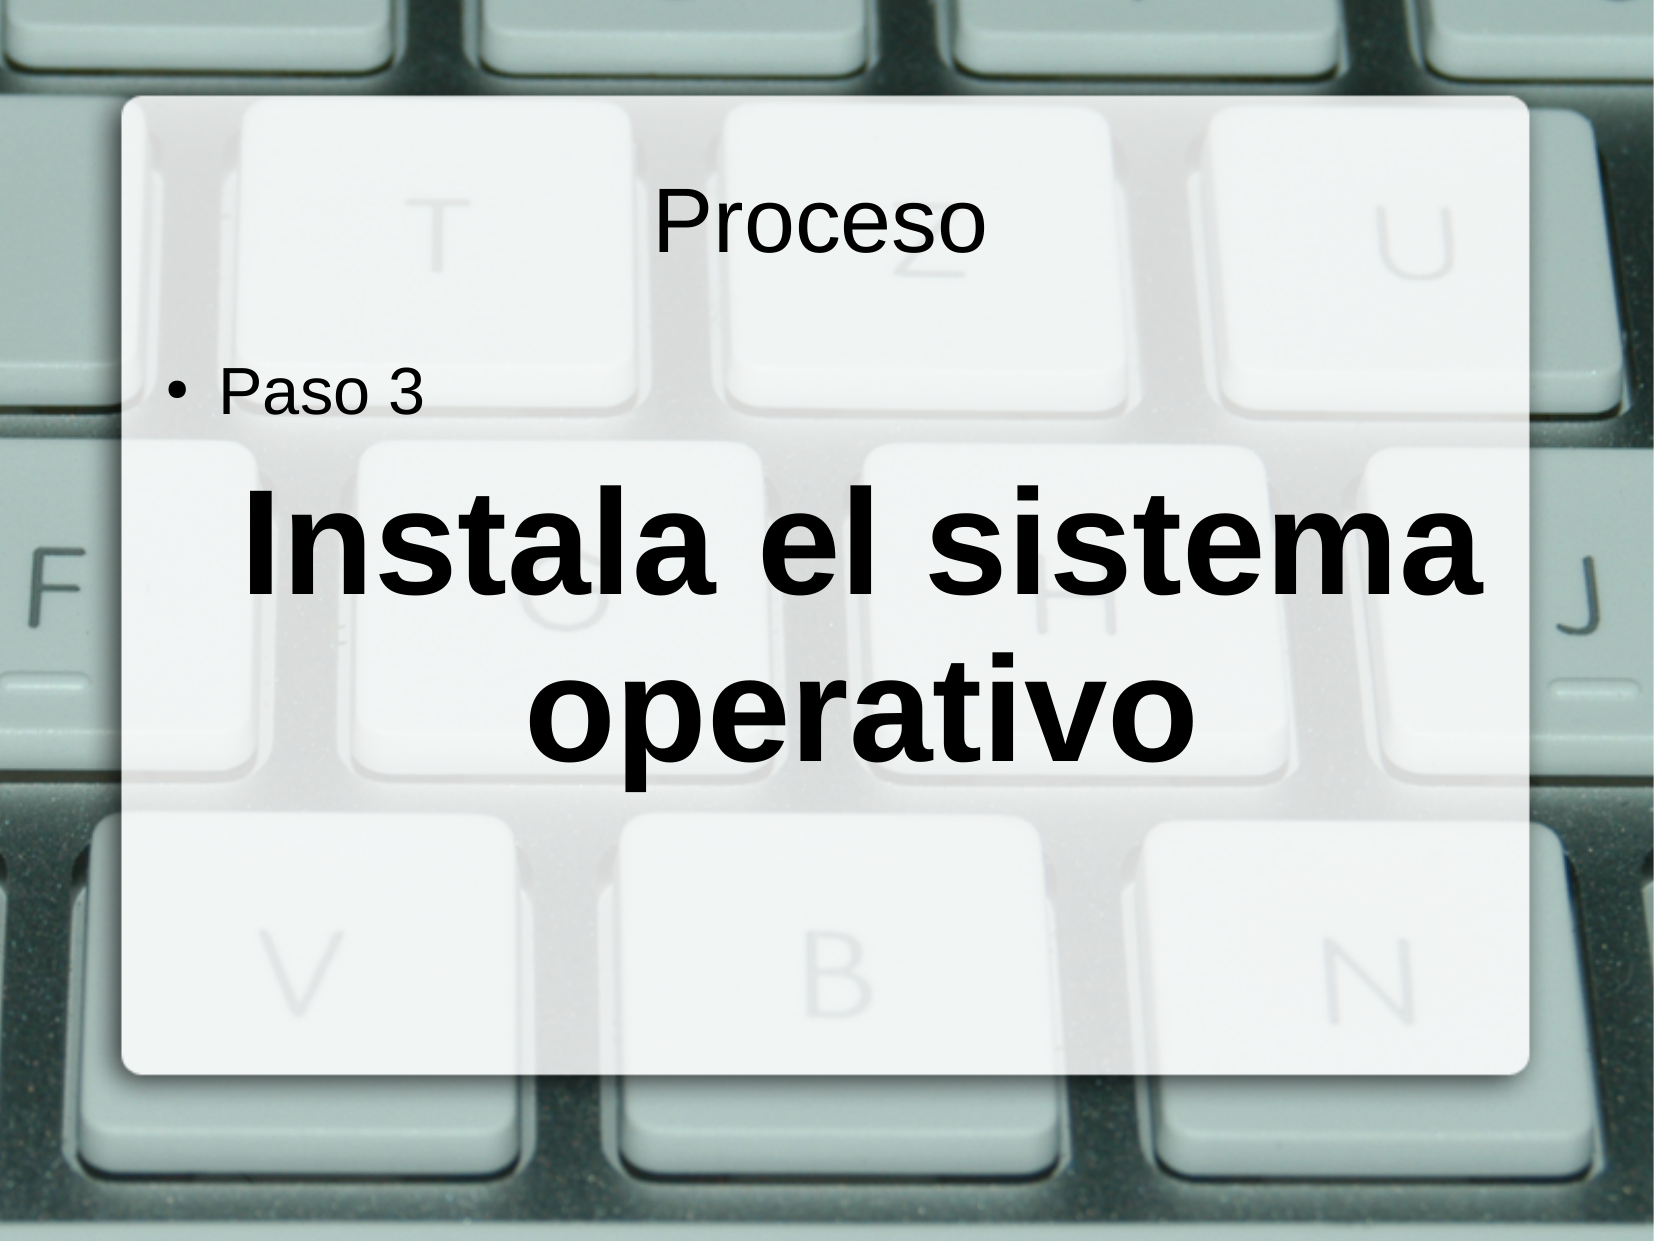

# Proceso
Paso 3
Instala el sistema operativo